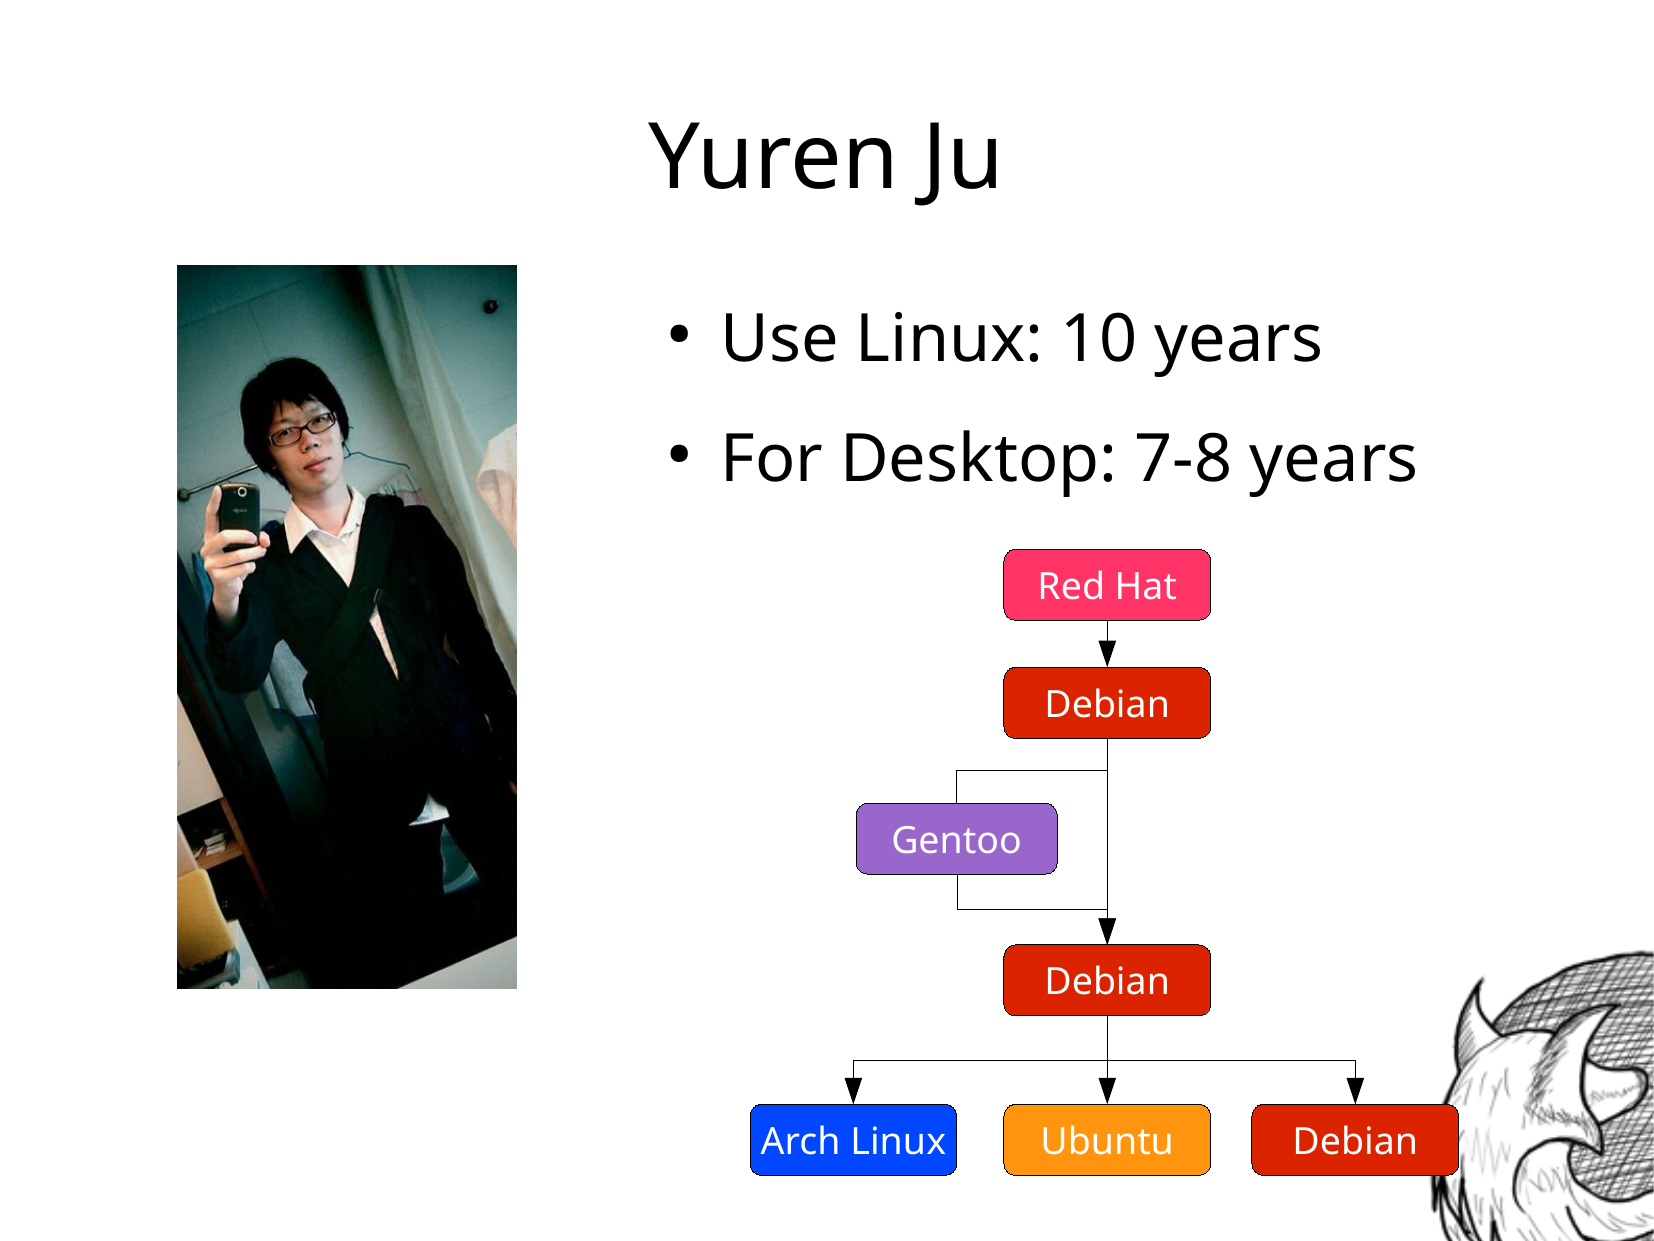

# Yuren Ju
Use Linux: 10 years
For Desktop: 7-8 years
Red Hat
Debian
Gentoo
Debian
Arch Linux
Ubuntu
Debian